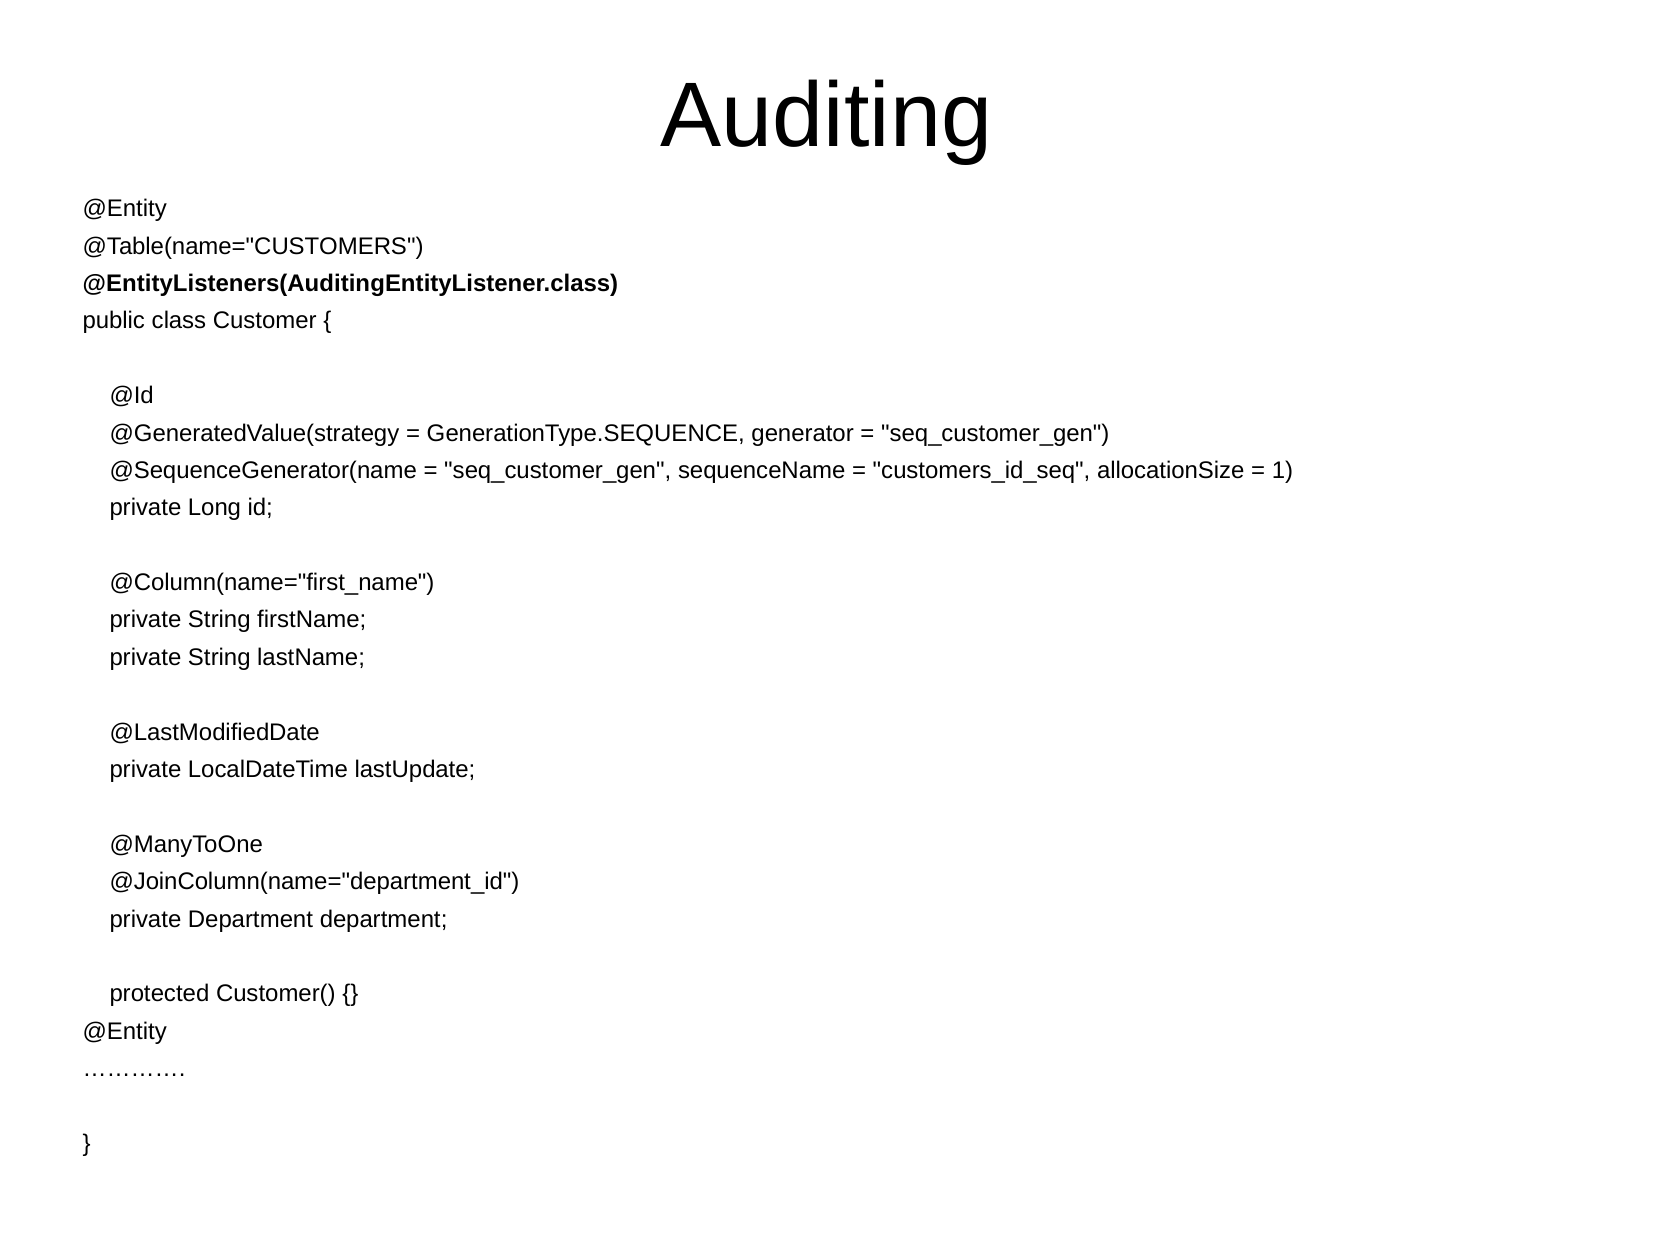

# Auditing
@Entity
@Table(name="CUSTOMERS")
@EntityListeners(AuditingEntityListener.class)
public class Customer {
 @Id
 @GeneratedValue(strategy = GenerationType.SEQUENCE, generator = "seq_customer_gen")
 @SequenceGenerator(name = "seq_customer_gen", sequenceName = "customers_id_seq", allocationSize = 1)
 private Long id;
 @Column(name="first_name")
 private String firstName;
 private String lastName;
 @LastModifiedDate
 private LocalDateTime lastUpdate;
 @ManyToOne
 @JoinColumn(name="department_id")
 private Department department;
 protected Customer() {}
@Entity
………….
}